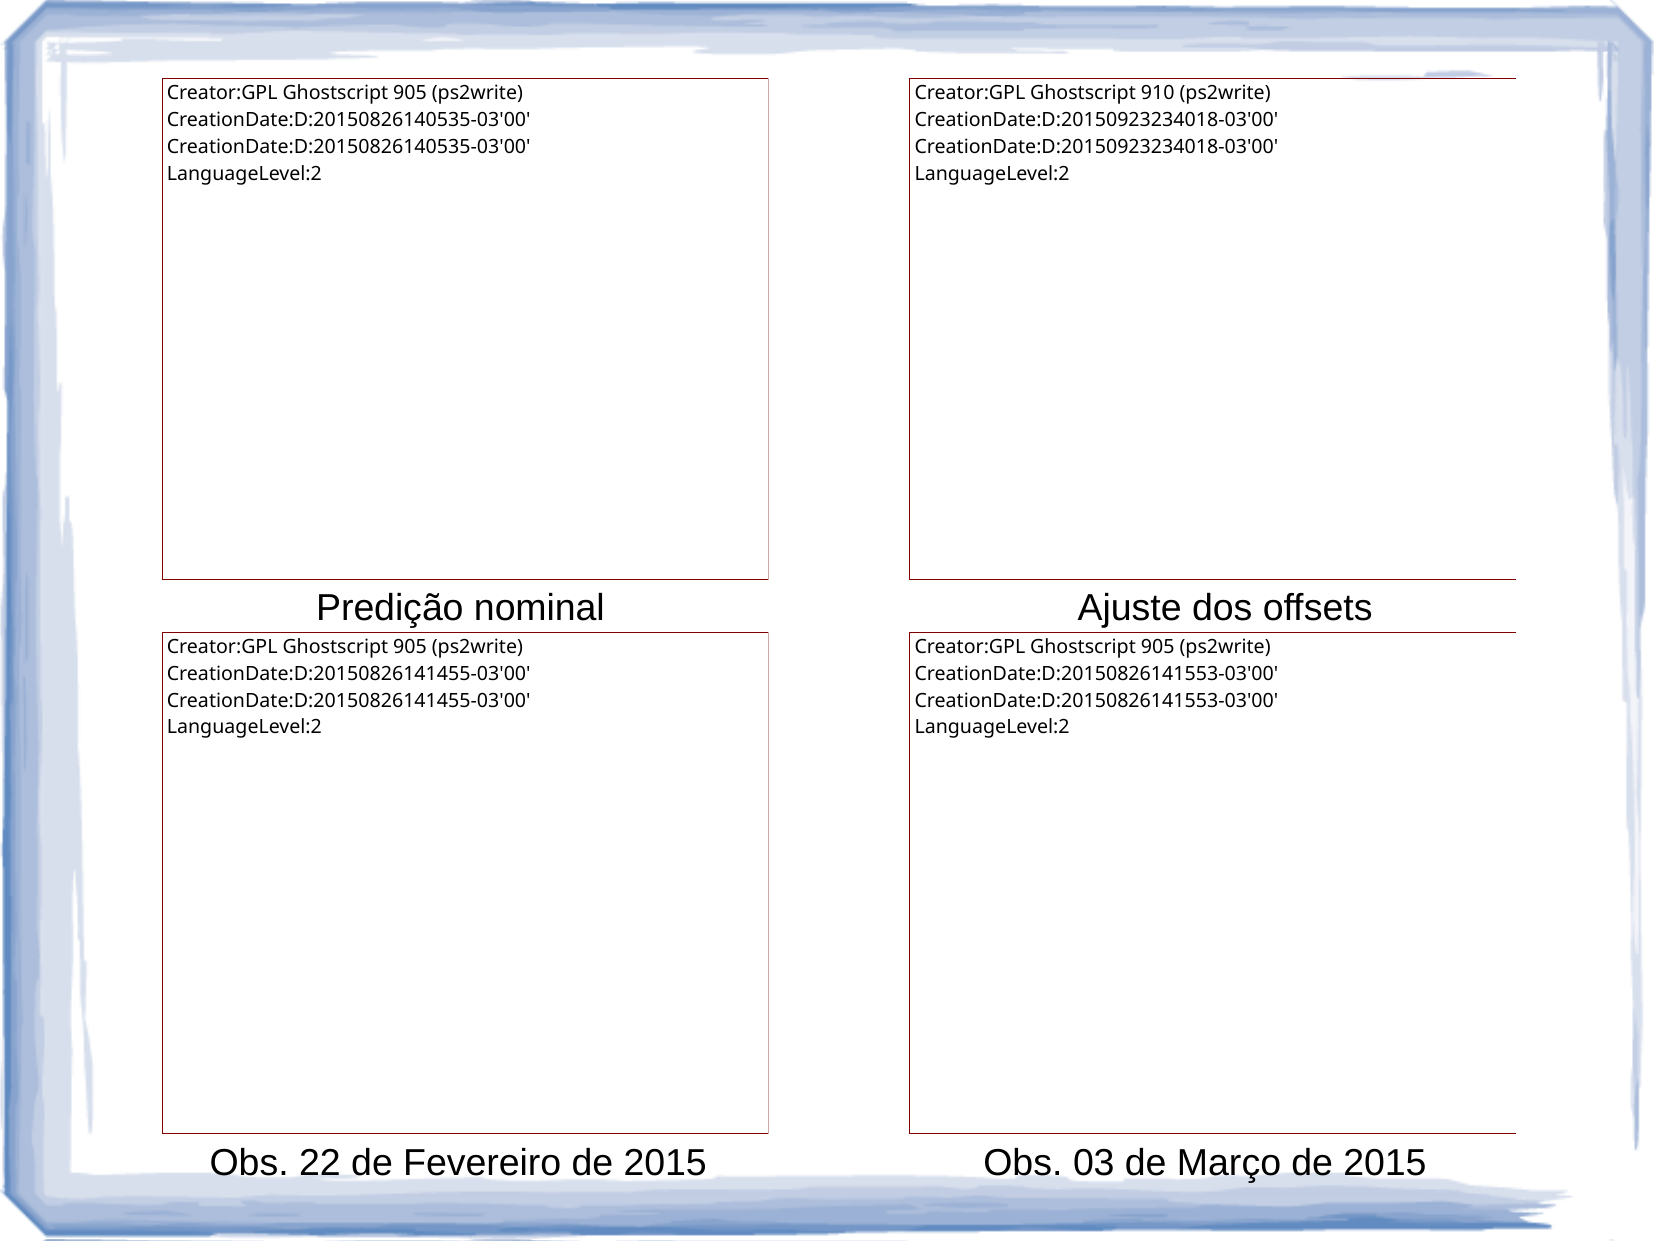

#
Predição nominal
Ajuste dos offsets
Obs. 22 de Fevereiro de 2015
Obs. 03 de Março de 2015